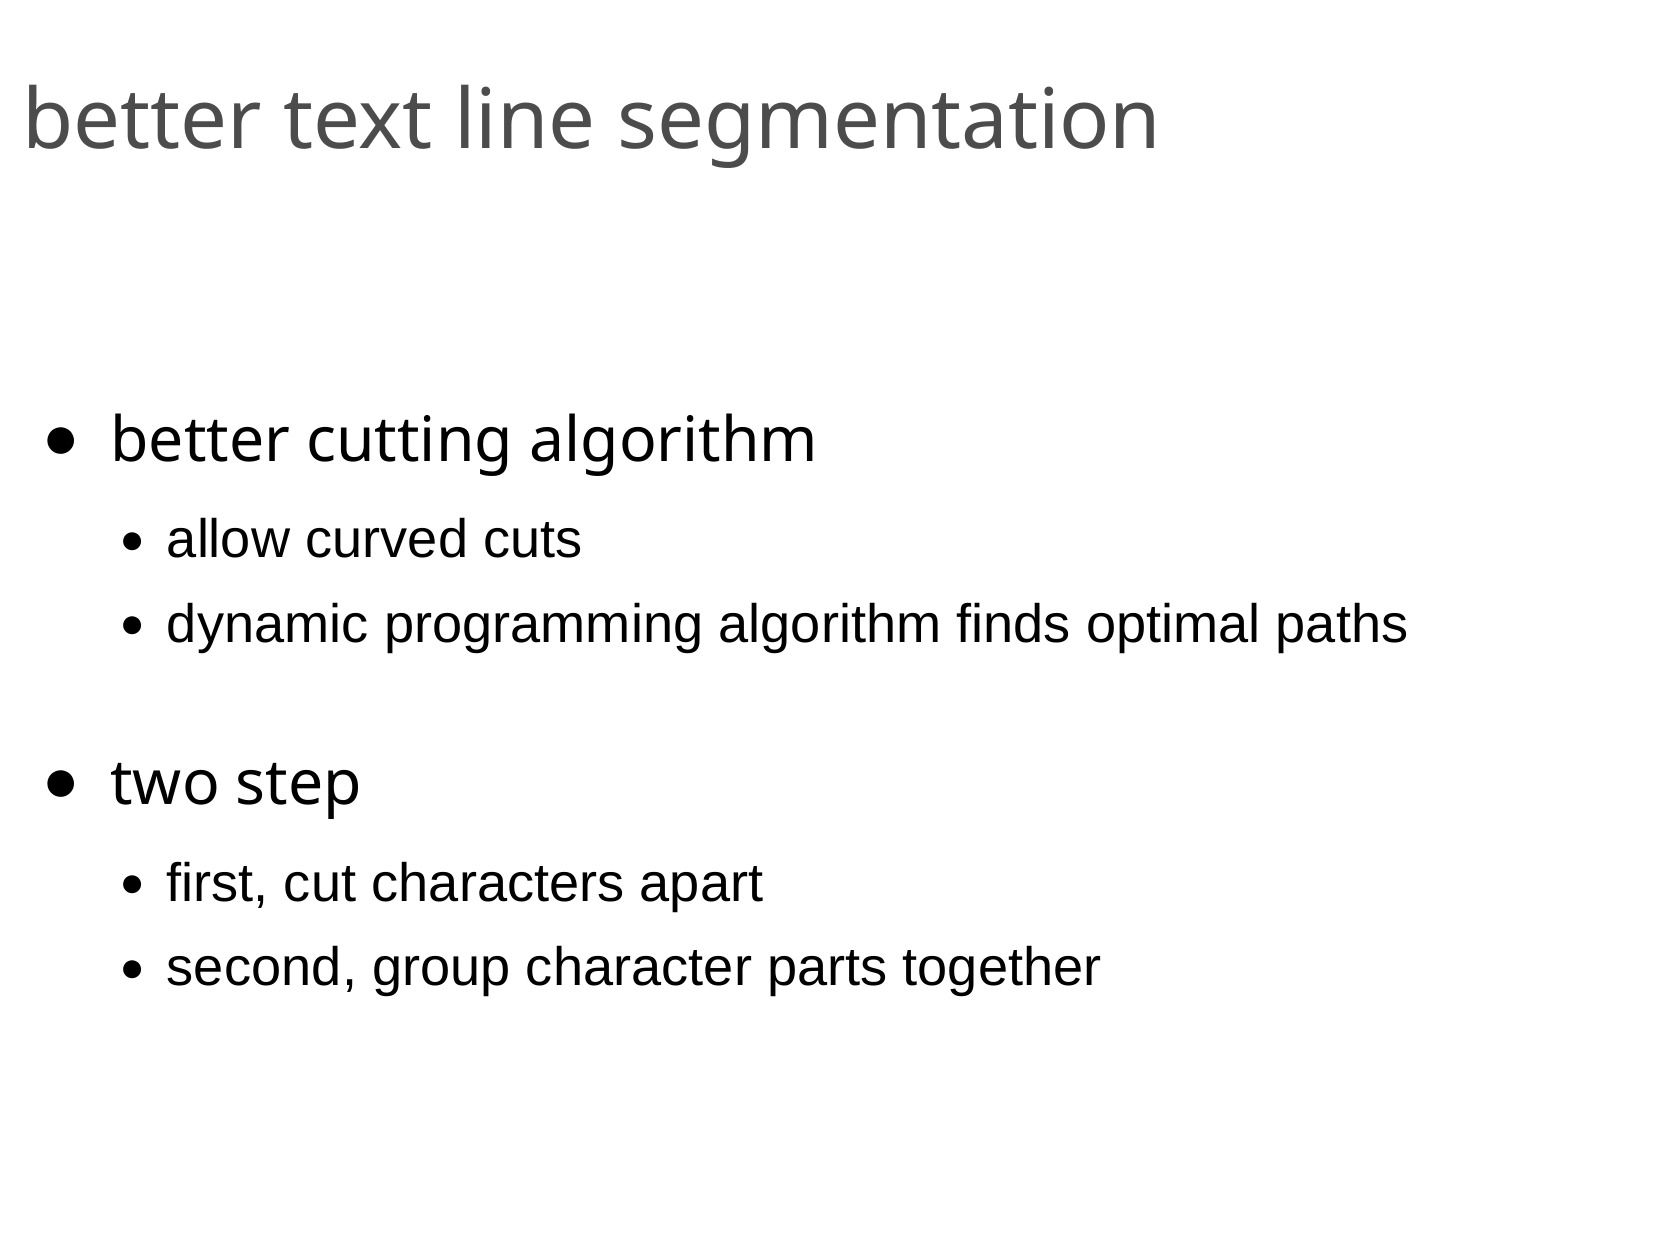

# better text line segmentation
better cutting algorithm
allow curved cuts
dynamic programming algorithm finds optimal paths
two step
first, cut characters apart
second, group character parts together